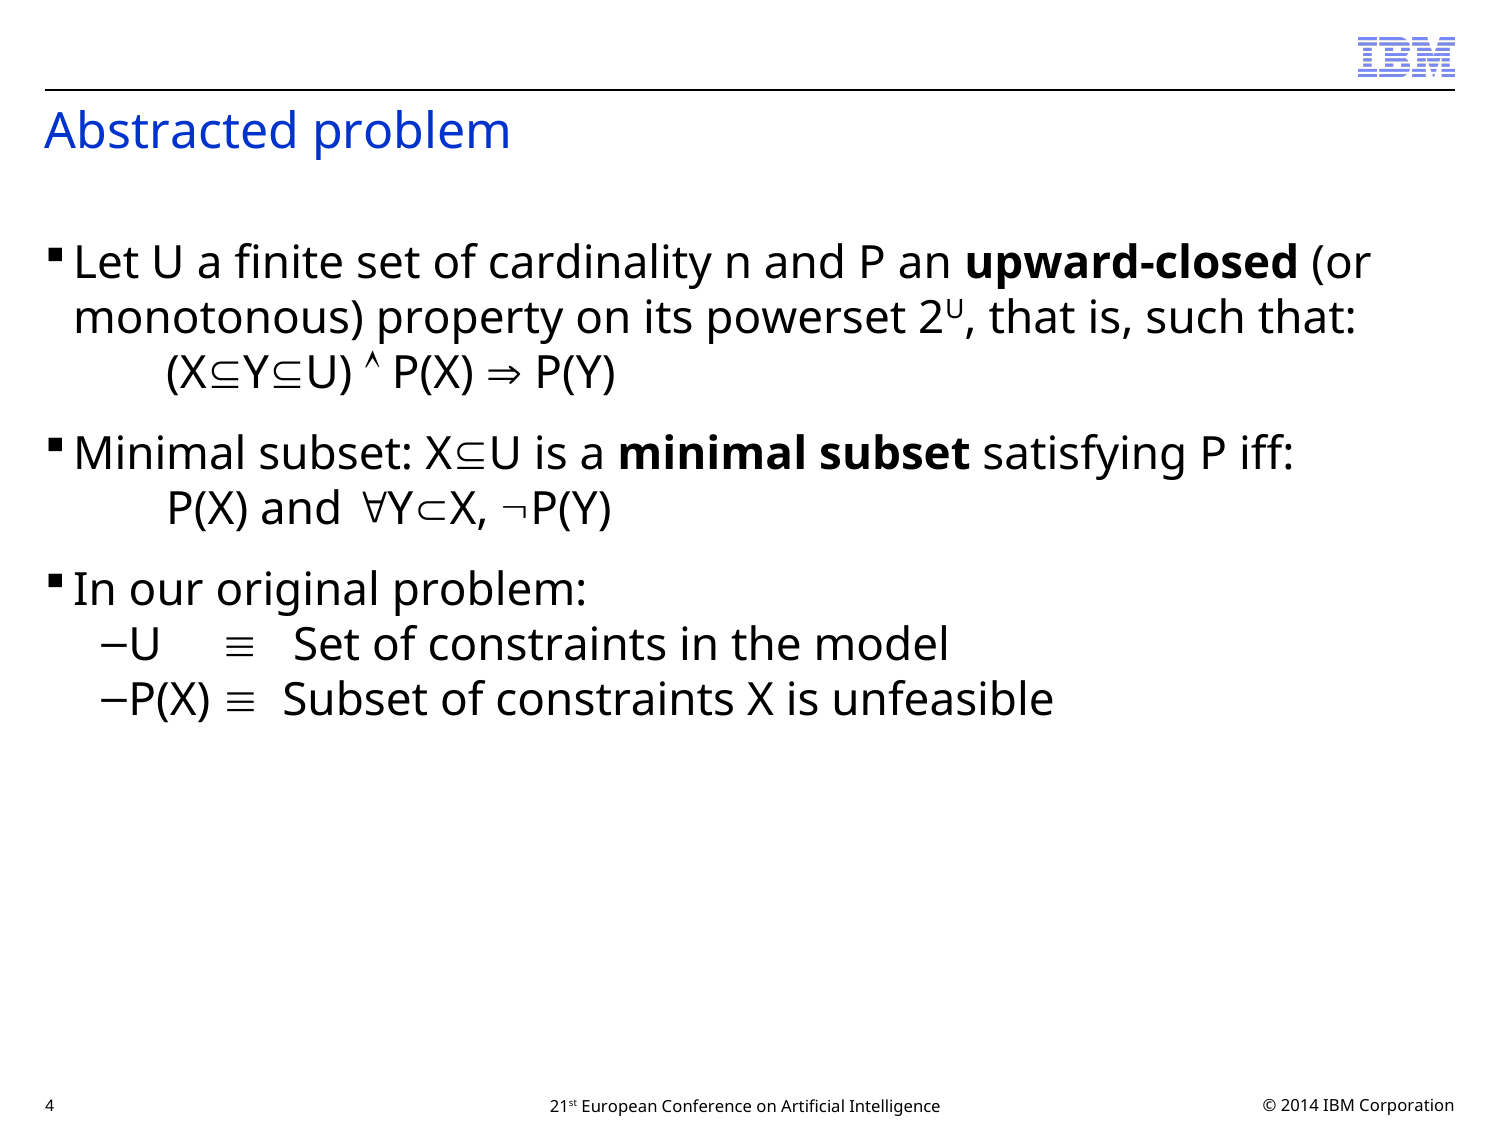

# Abstracted problem
Let U a finite set of cardinality n and P an upward-closed (or monotonous) property on its powerset 2U, that is, such that:
 	(XYU)  P(X)  P(Y)
Minimal subset: XU is a minimal subset satisfying P iff:
 	P(X) and YX, P(Y)
In our original problem:
U  Set of constraints in the model
P(X)  Subset of constraints X is unfeasible
4